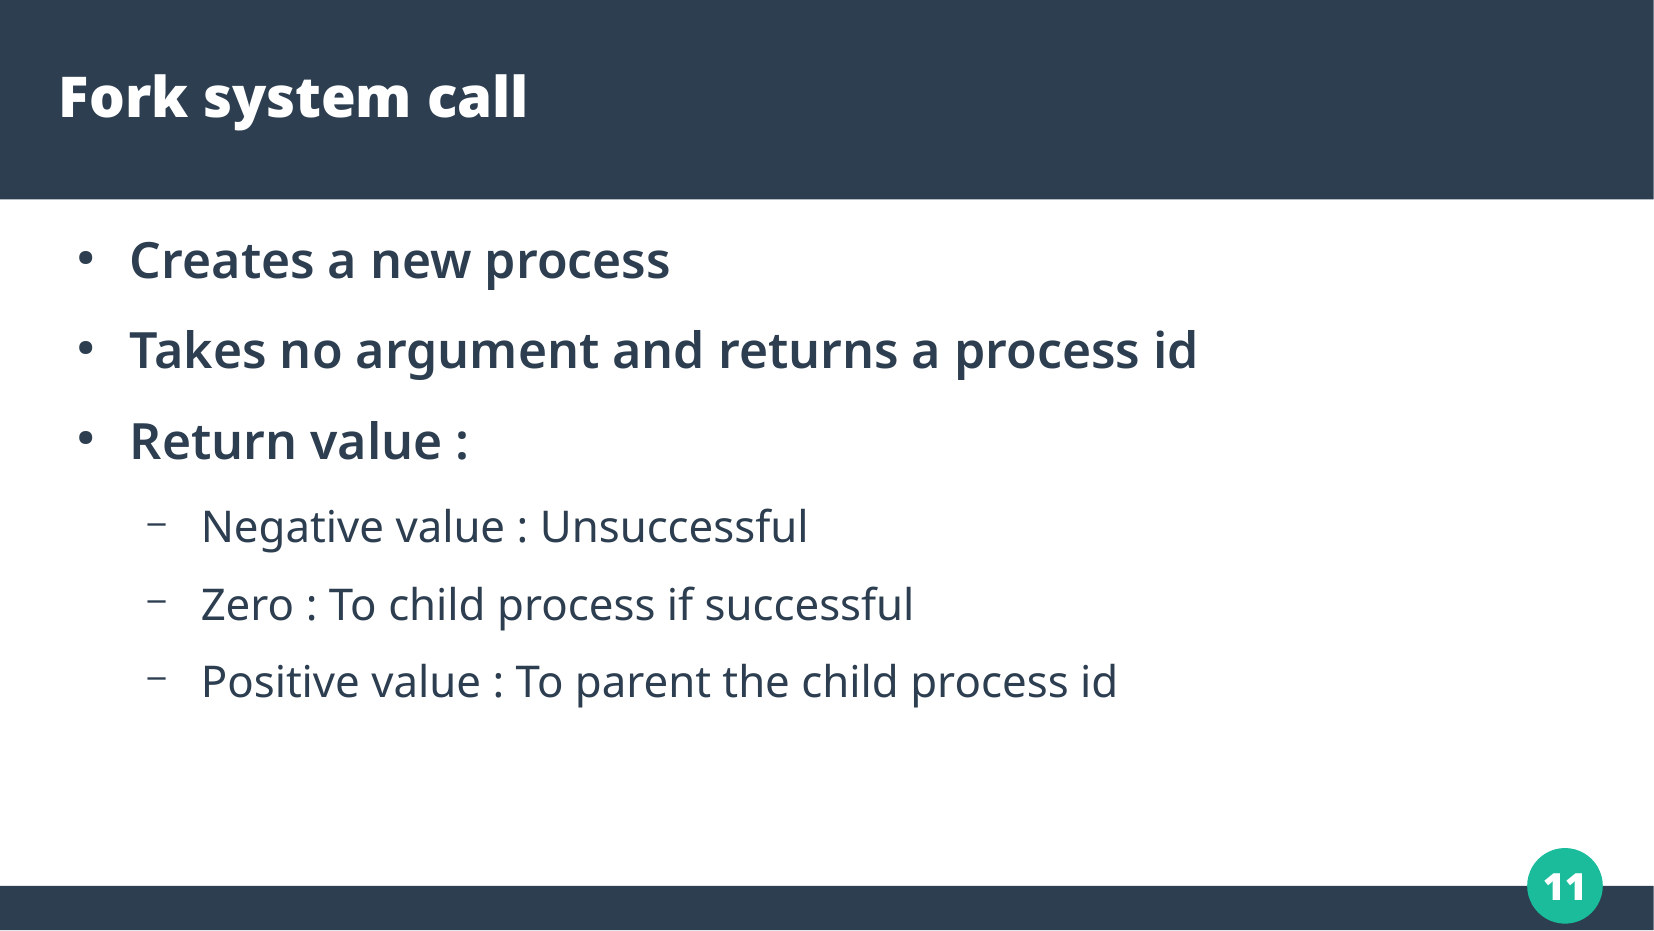

# Fork system call
Creates a new process
Takes no argument and returns a process id
Return value :
Negative value : Unsuccessful
Zero : To child process if successful
Positive value : To parent the child process id